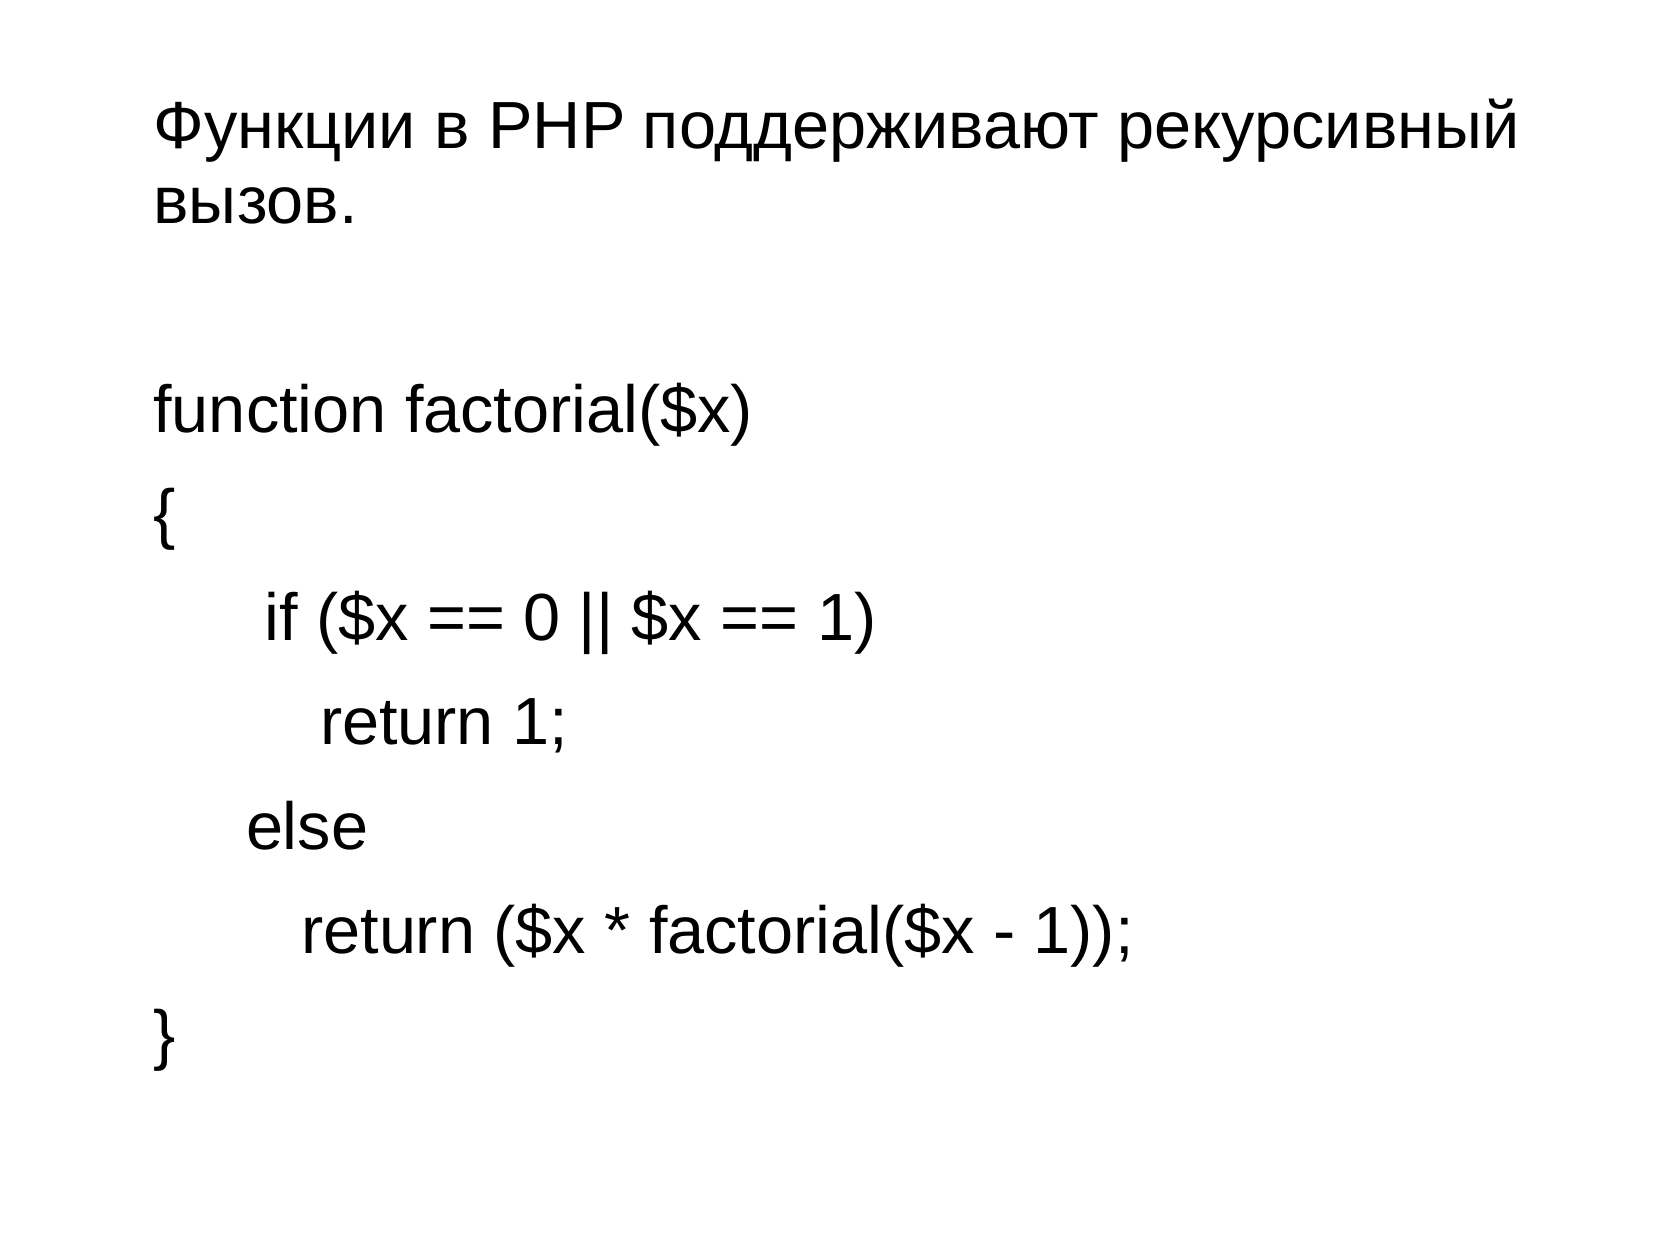

# Функции в PHP поддерживают рекурсивный вызов.
function factorial($x)
{
 if ($x == 0 || $x == 1)
 return 1;
 else
 return ($x * factorial($x - 1));
}